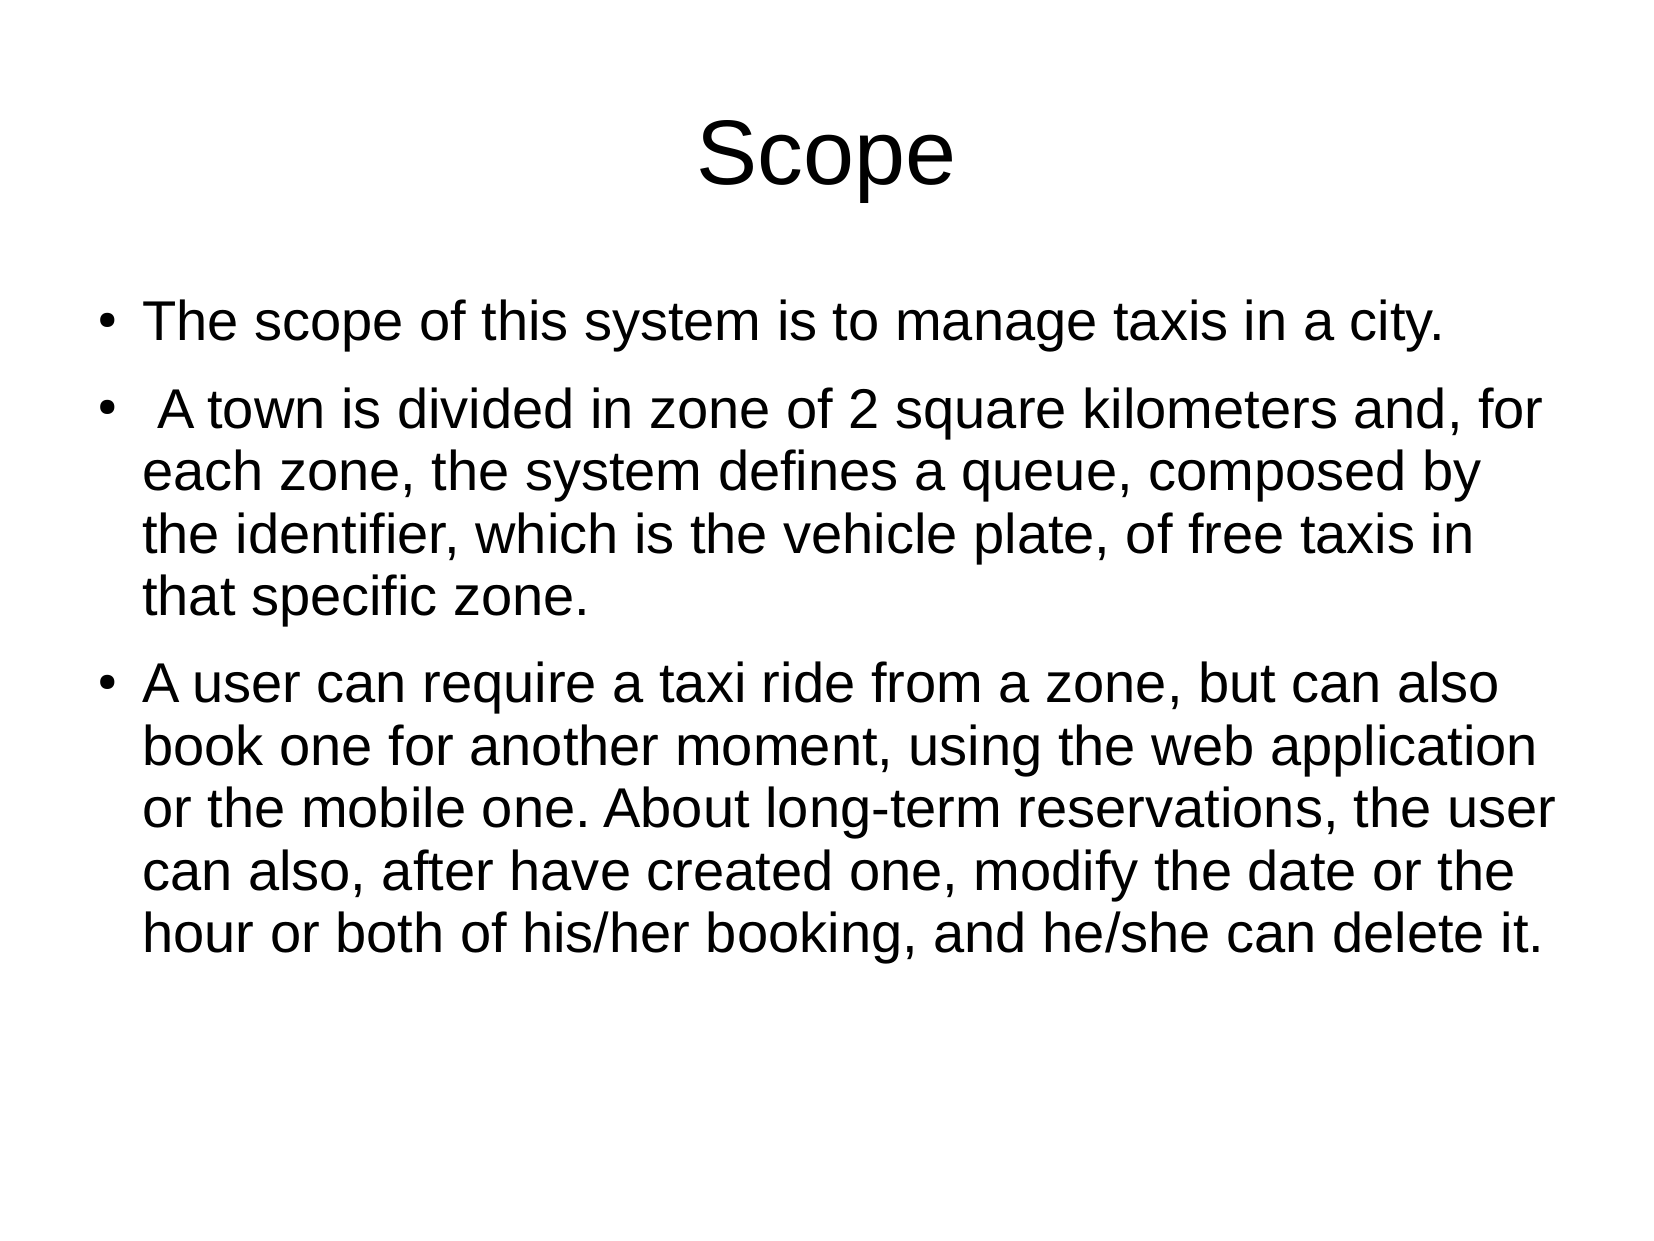

# Scope
The scope of this system is to manage taxis in a city.
 A town is divided in zone of 2 square kilometers and, for each zone, the system defines a queue, composed by the identifier, which is the vehicle plate, of free taxis in that specific zone.
A user can require a taxi ride from a zone, but can also book one for another moment, using the web application or the mobile one. About long-term reservations, the user can also, after have created one, modify the date or the hour or both of his/her booking, and he/she can delete it.